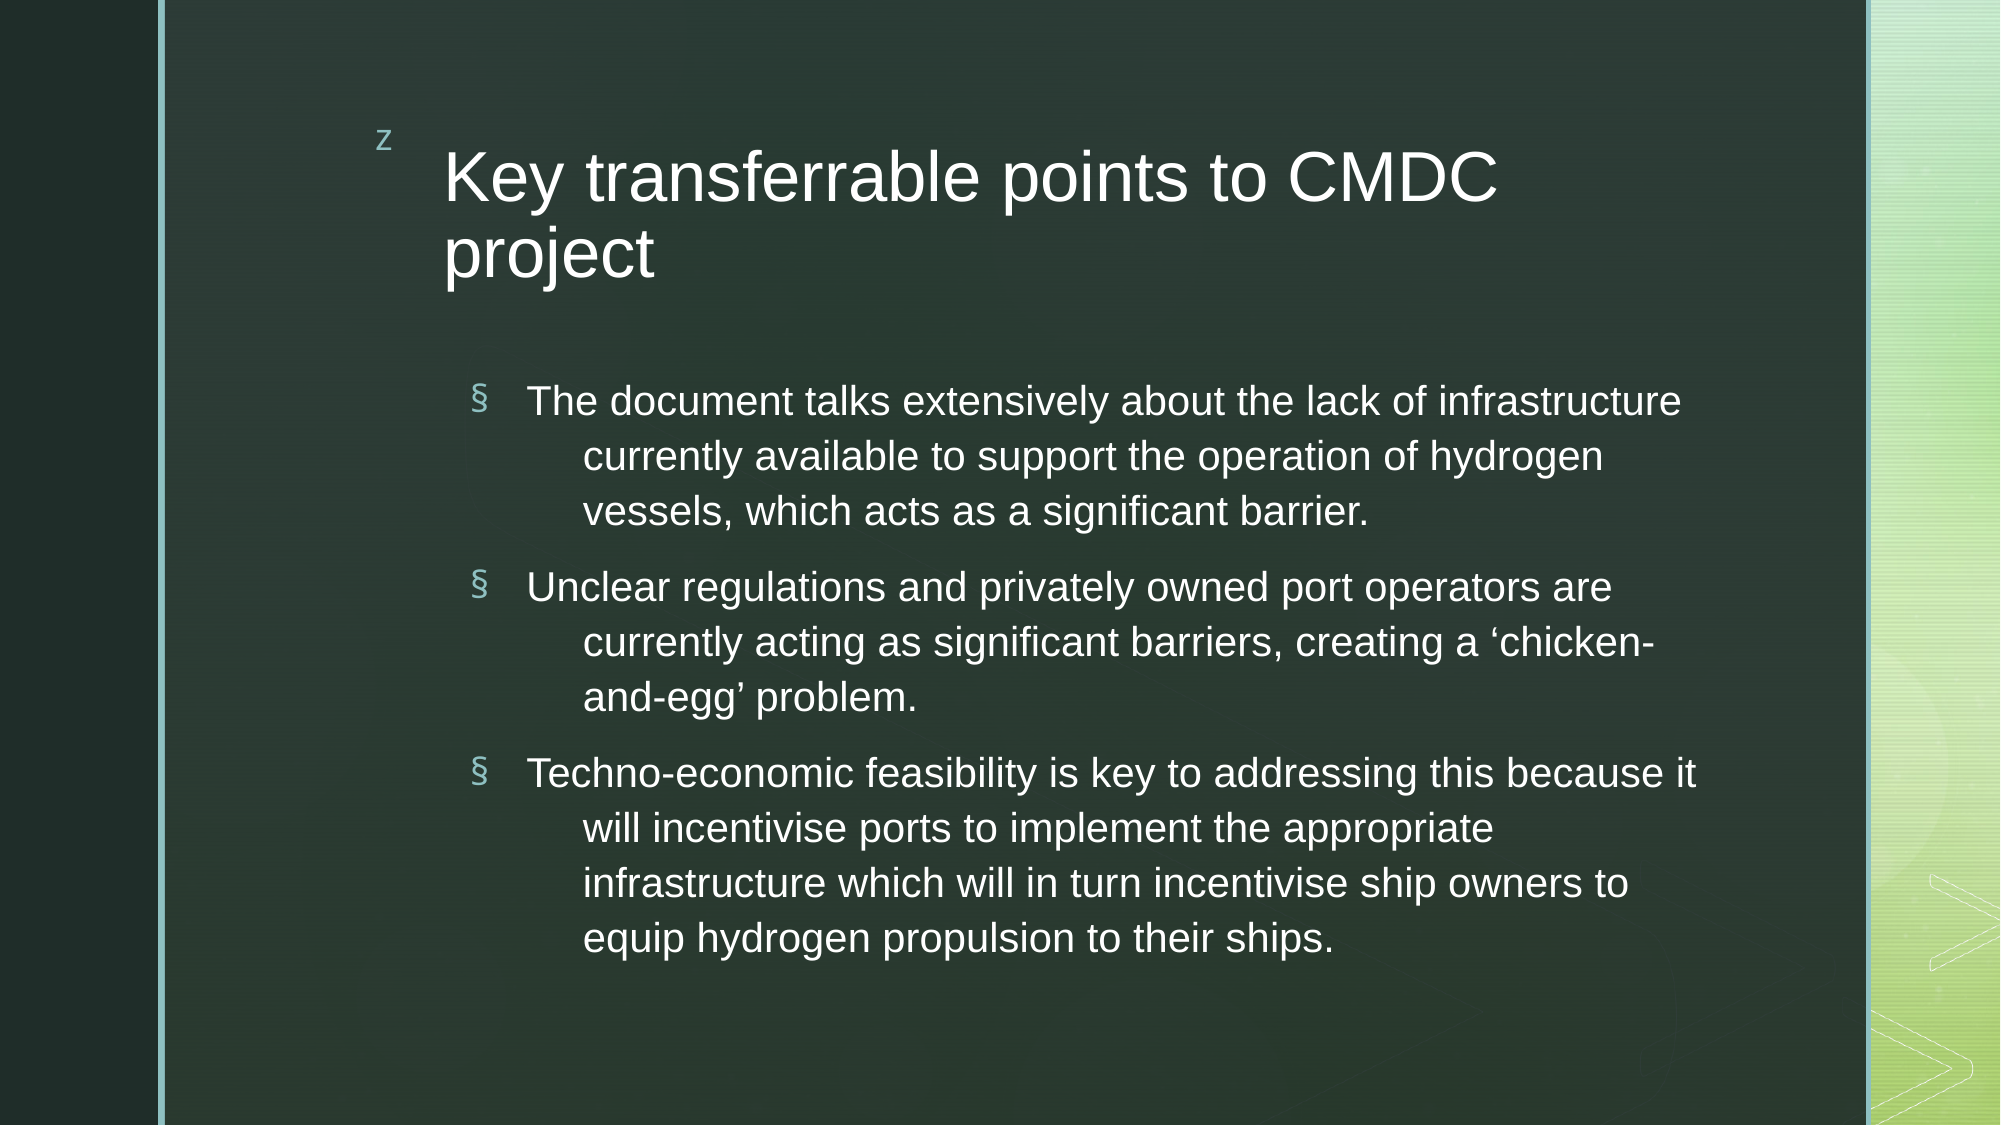

# Key transferrable points to CMDC project
The document talks extensively about the lack of infrastructure currently available to support the operation of hydrogen vessels, which acts as a significant barrier.
Unclear regulations and privately owned port operators are currently acting as significant barriers, creating a ‘chicken-and-egg’ problem.
Techno-economic feasibility is key to addressing this because it will incentivise ports to implement the appropriate infrastructure which will in turn incentivise ship owners to equip hydrogen propulsion to their ships.